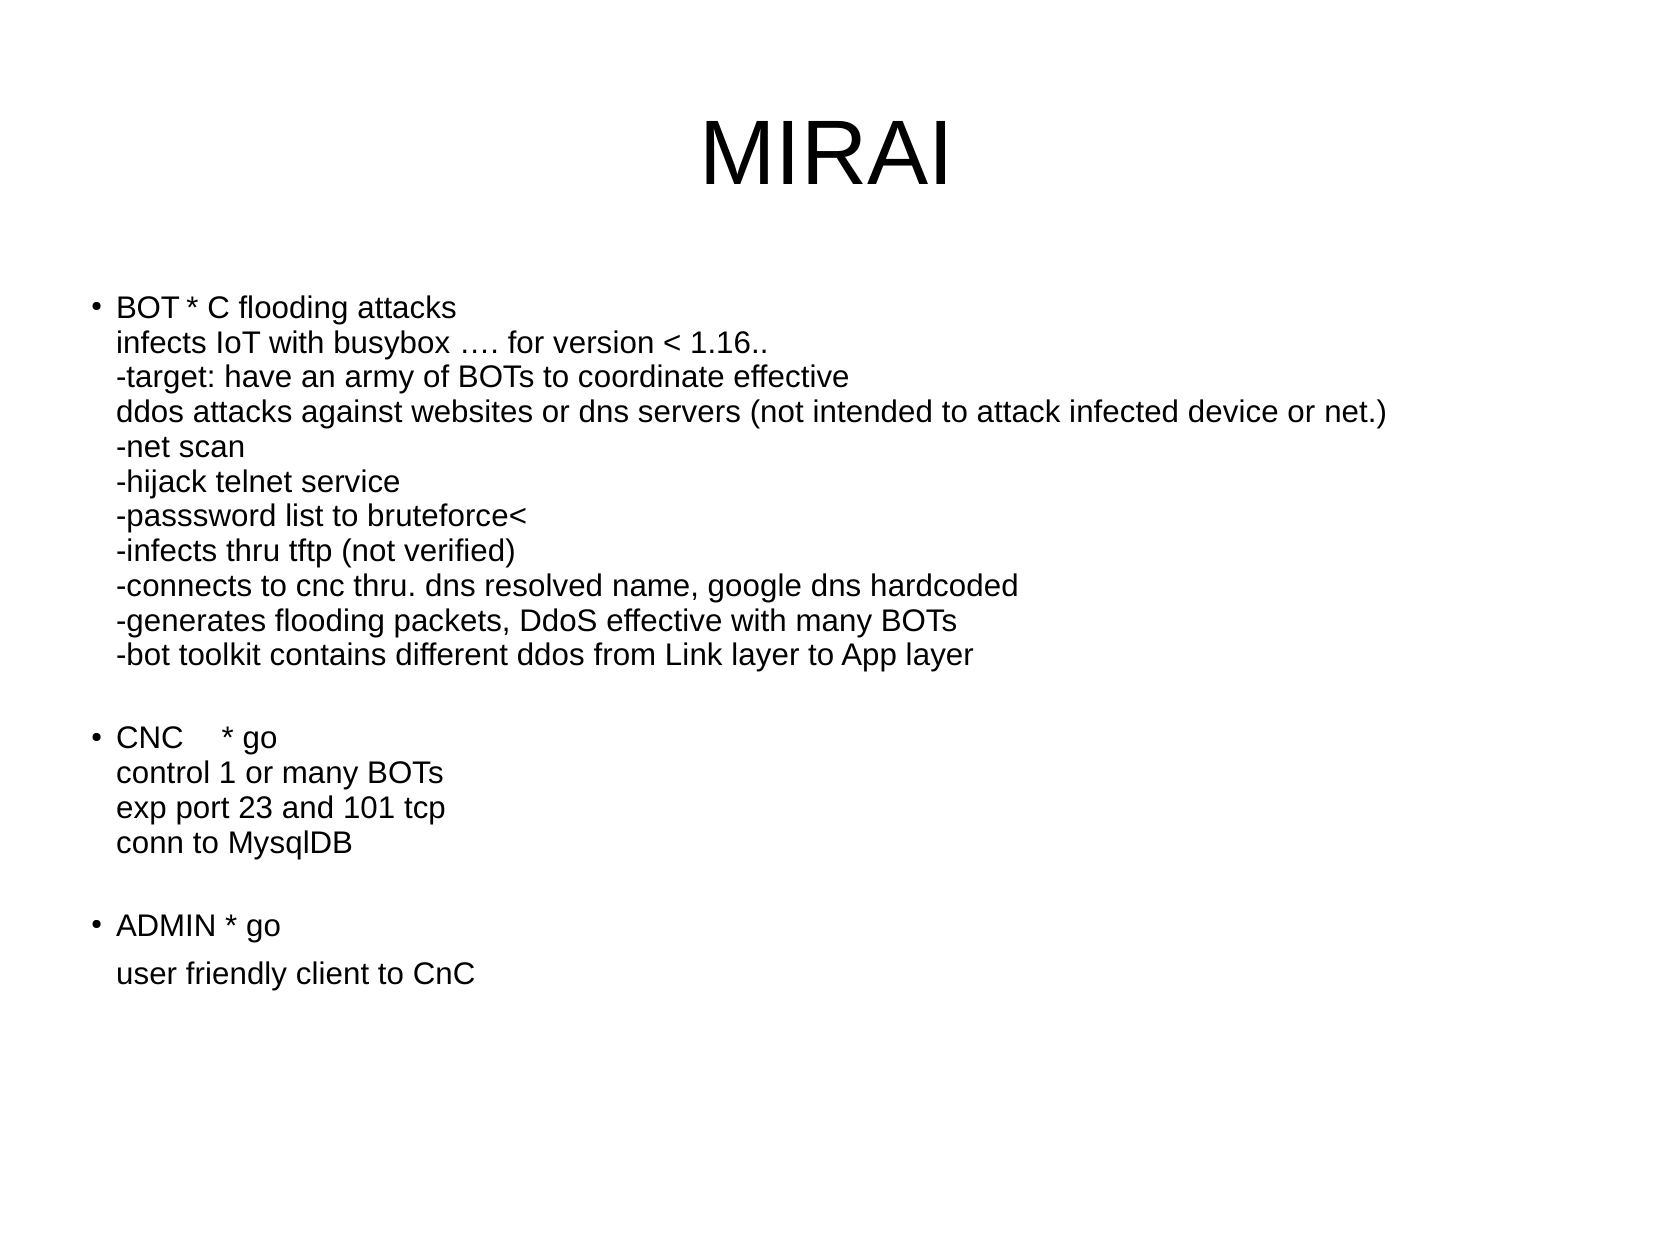

# MIRAI
BOT		* C flooding attacks
infects IoT with busybox …. for version < 1.16..
-target: have an army of BOTs to coordinate effective
ddos attacks against websites or dns servers (not intended to attack infected device or net.)
-net scan
-hijack telnet service
-passsword list to bruteforce<
-infects thru tftp (not verified)
-connects to cnc thru. dns resolved name, google dns hardcoded
-generates flooding packets, DdoS effective with many BOTs
-bot toolkit contains different ddos from Link layer to App layer
CNC 	* go
control 1 or many BOTs
exp port 23 and 101 tcp
conn to MysqlDB
ADMIN * go
user friendly client to CnC